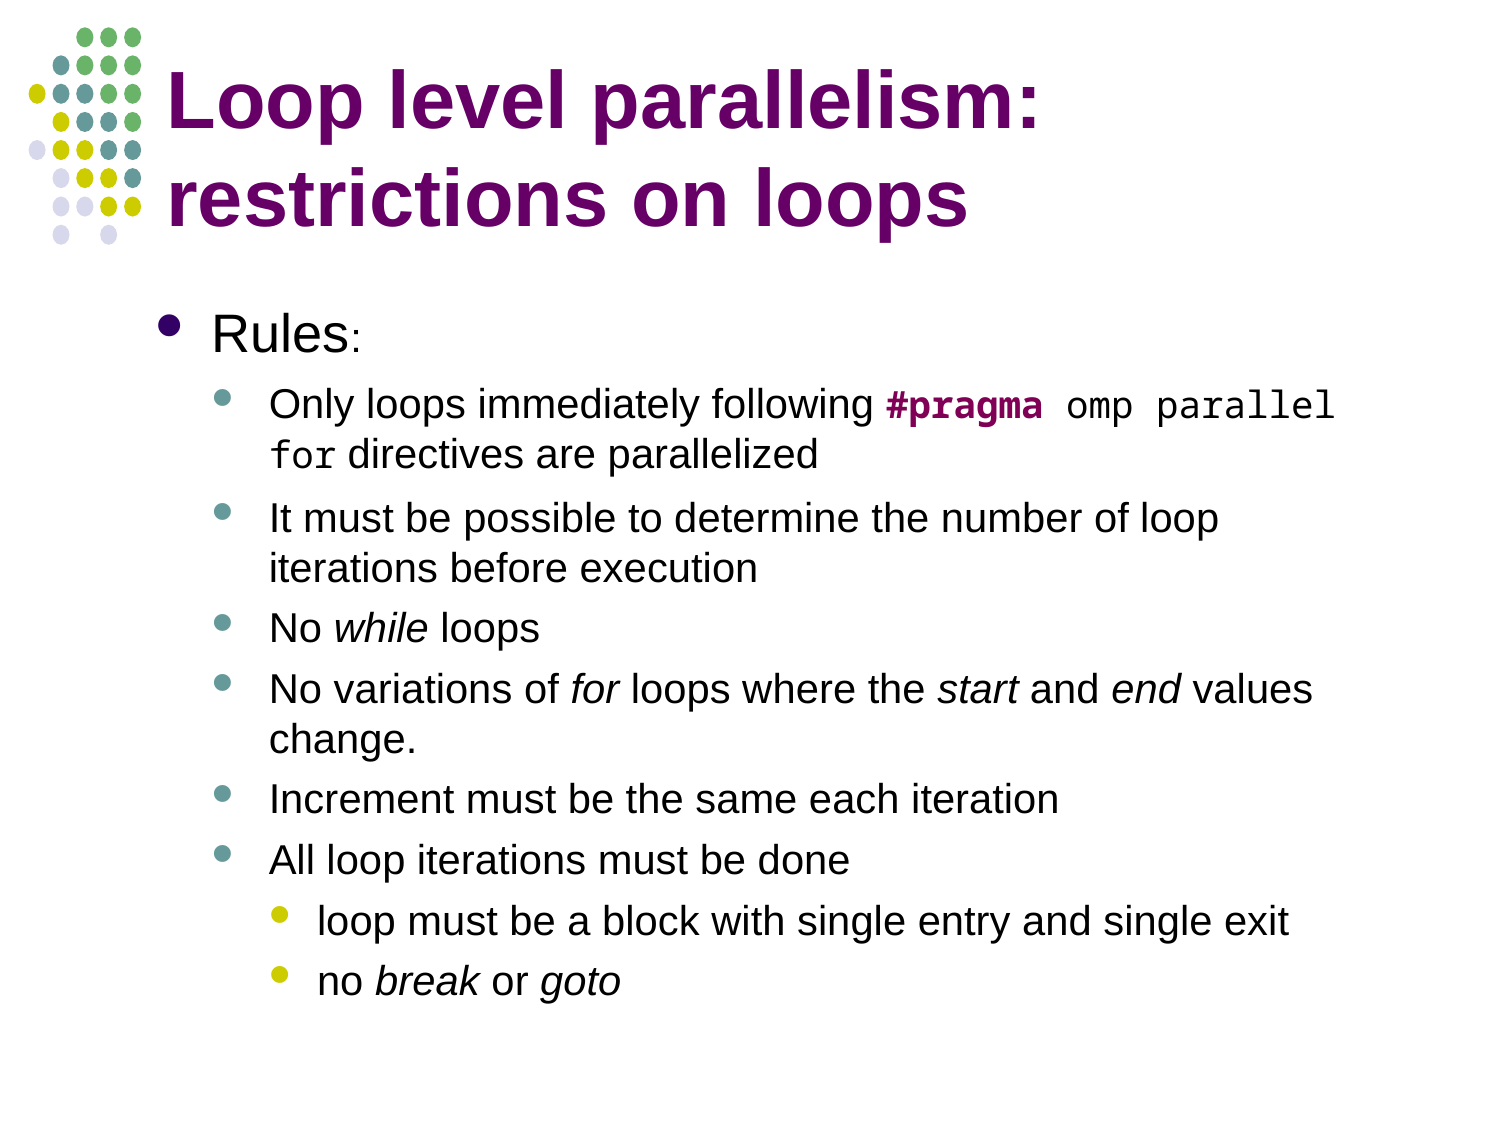

# Loop level parallelism: restrictions on loops
Rules:
Only loops immediately following #pragma omp parallel for directives are parallelized
It must be possible to determine the number of loop iterations before execution
No while loops
No variations of for loops where the start and end values change.
Increment must be the same each iteration
All loop iterations must be done
loop must be a block with single entry and single exit
no break or goto